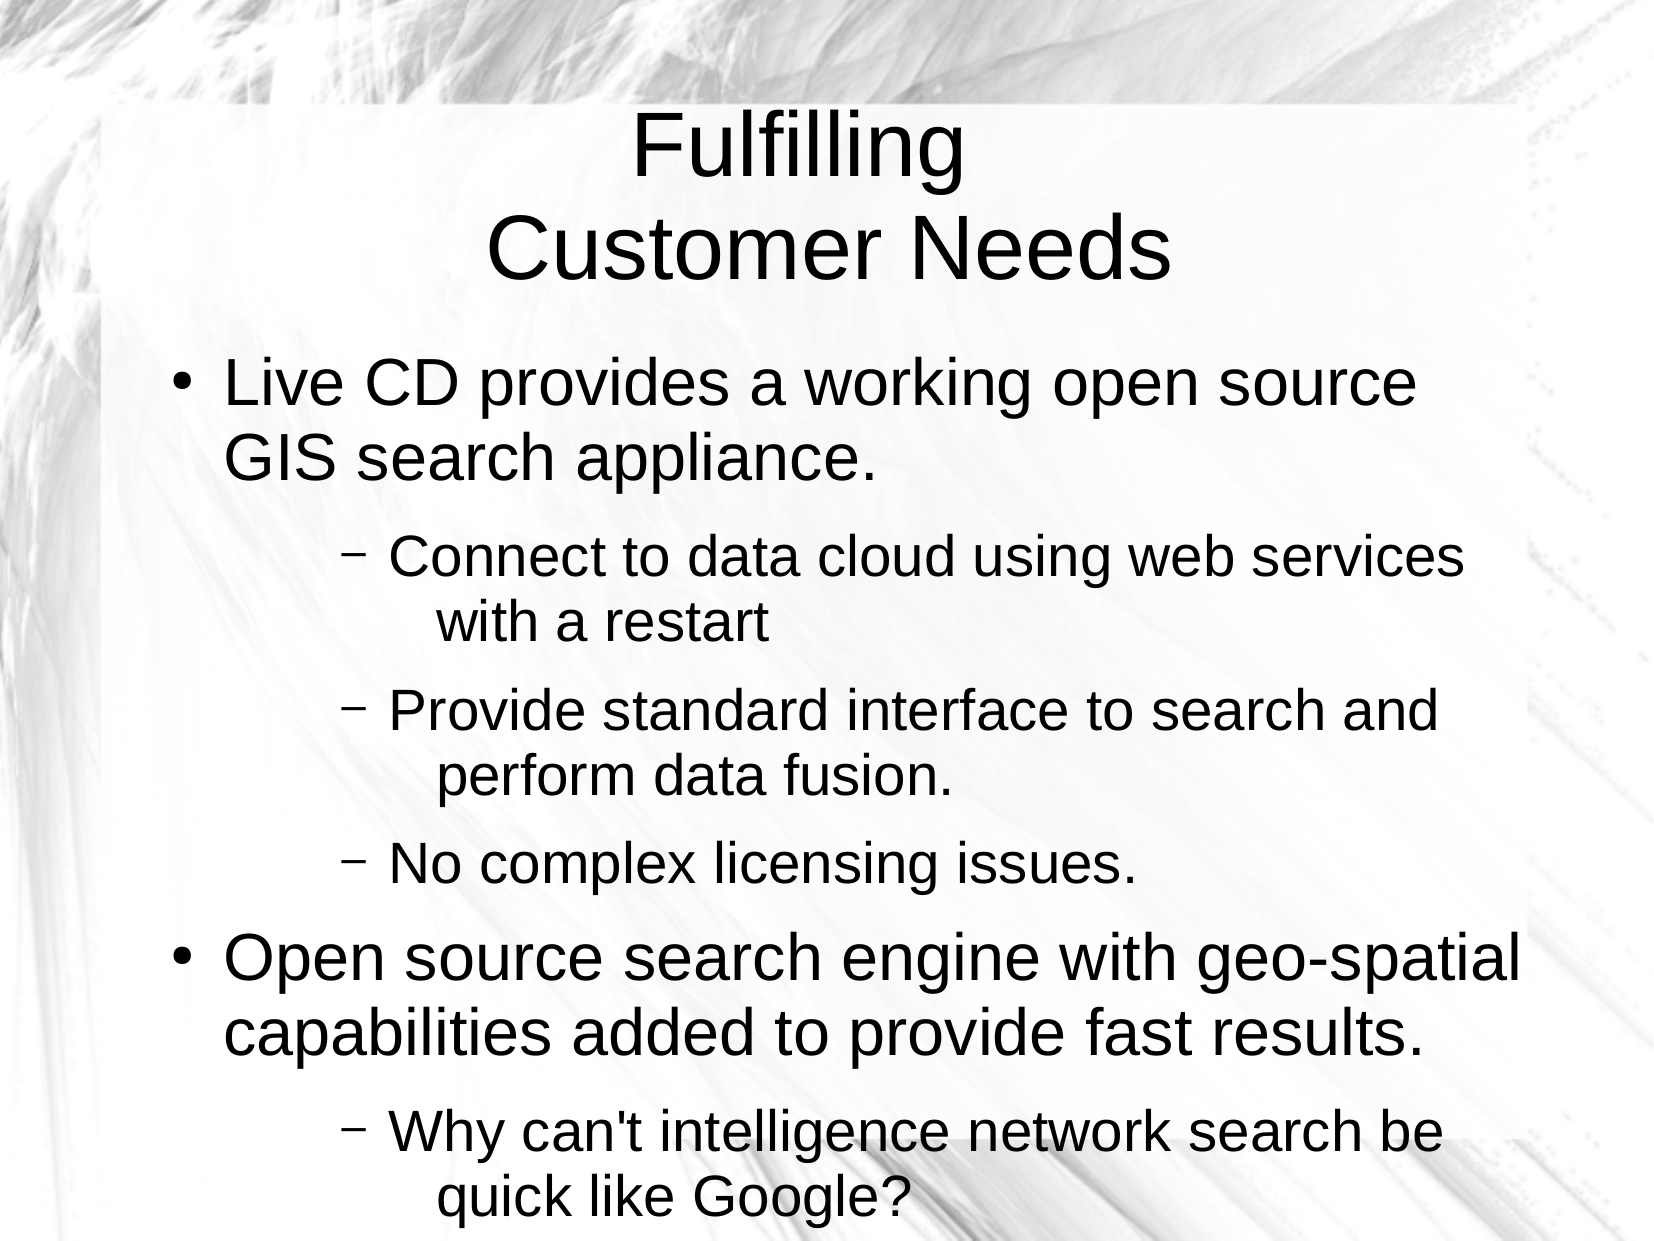

# Fulfilling Customer Needs
Live CD provides a working open source GIS search appliance.
Connect to data cloud using web services with a restart
Provide standard interface to search and perform data fusion.
No complex licensing issues.
Open source search engine with geo-spatial capabilities added to provide fast results.
Why can't intelligence network search be quick like Google?